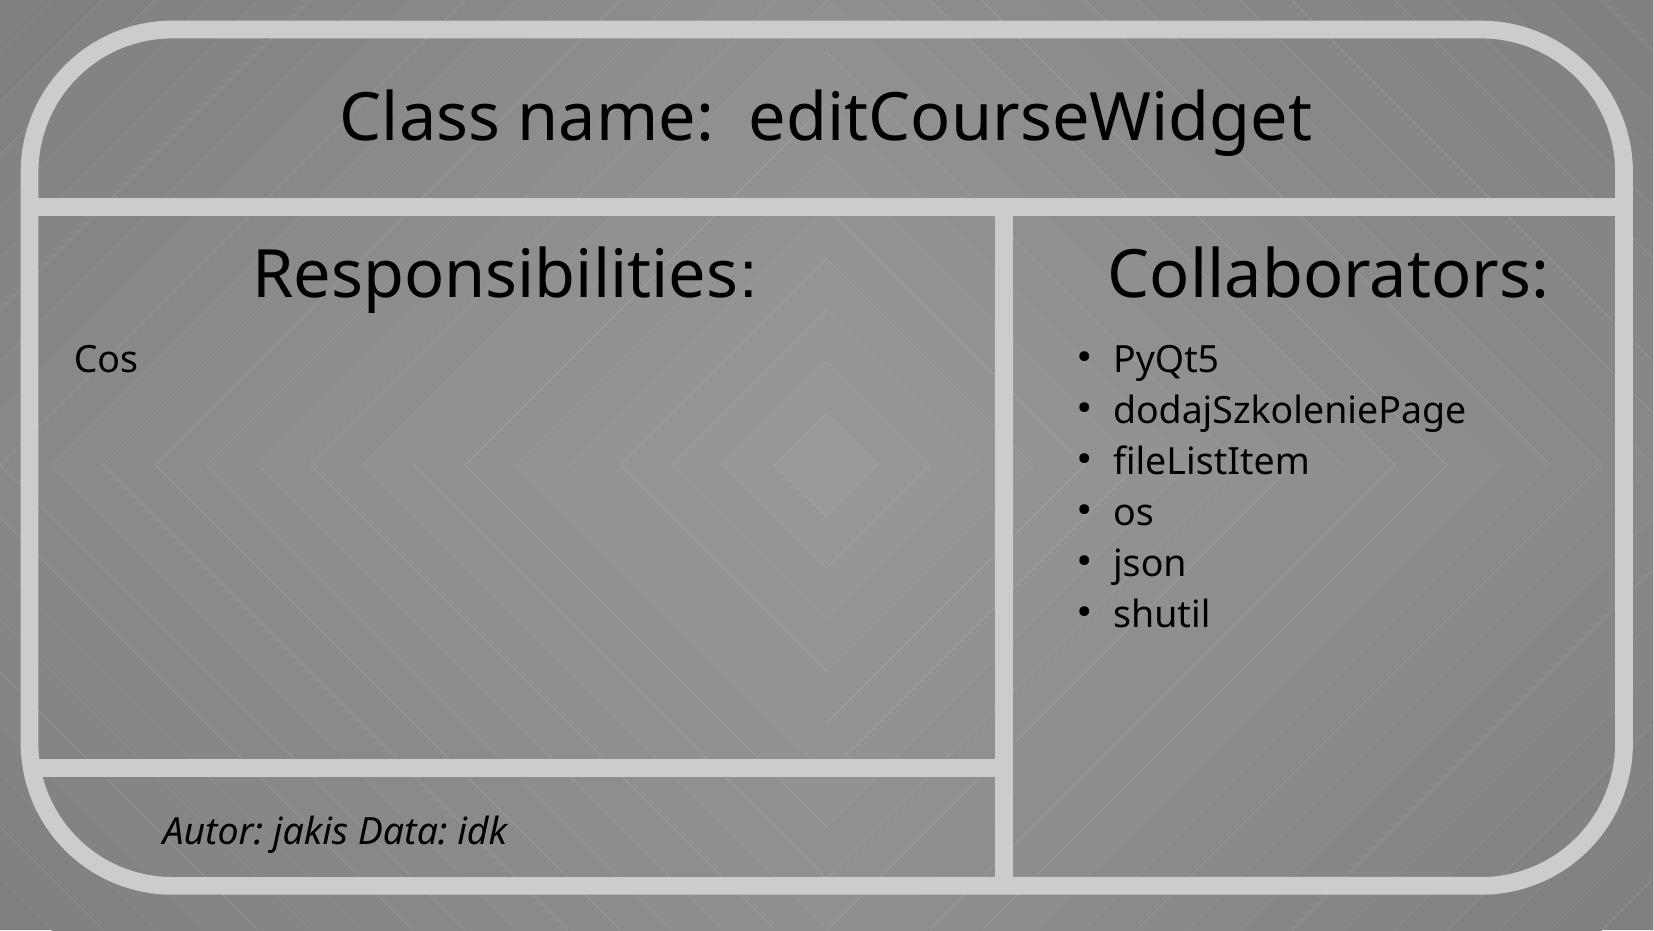

# Class name: editCourseWidget
Responsibilities:
Collaborators:
Cos
PyQt5
dodajSzkoleniePage
fileListItem
os
json
shutil
Autor: jakis Data: idk